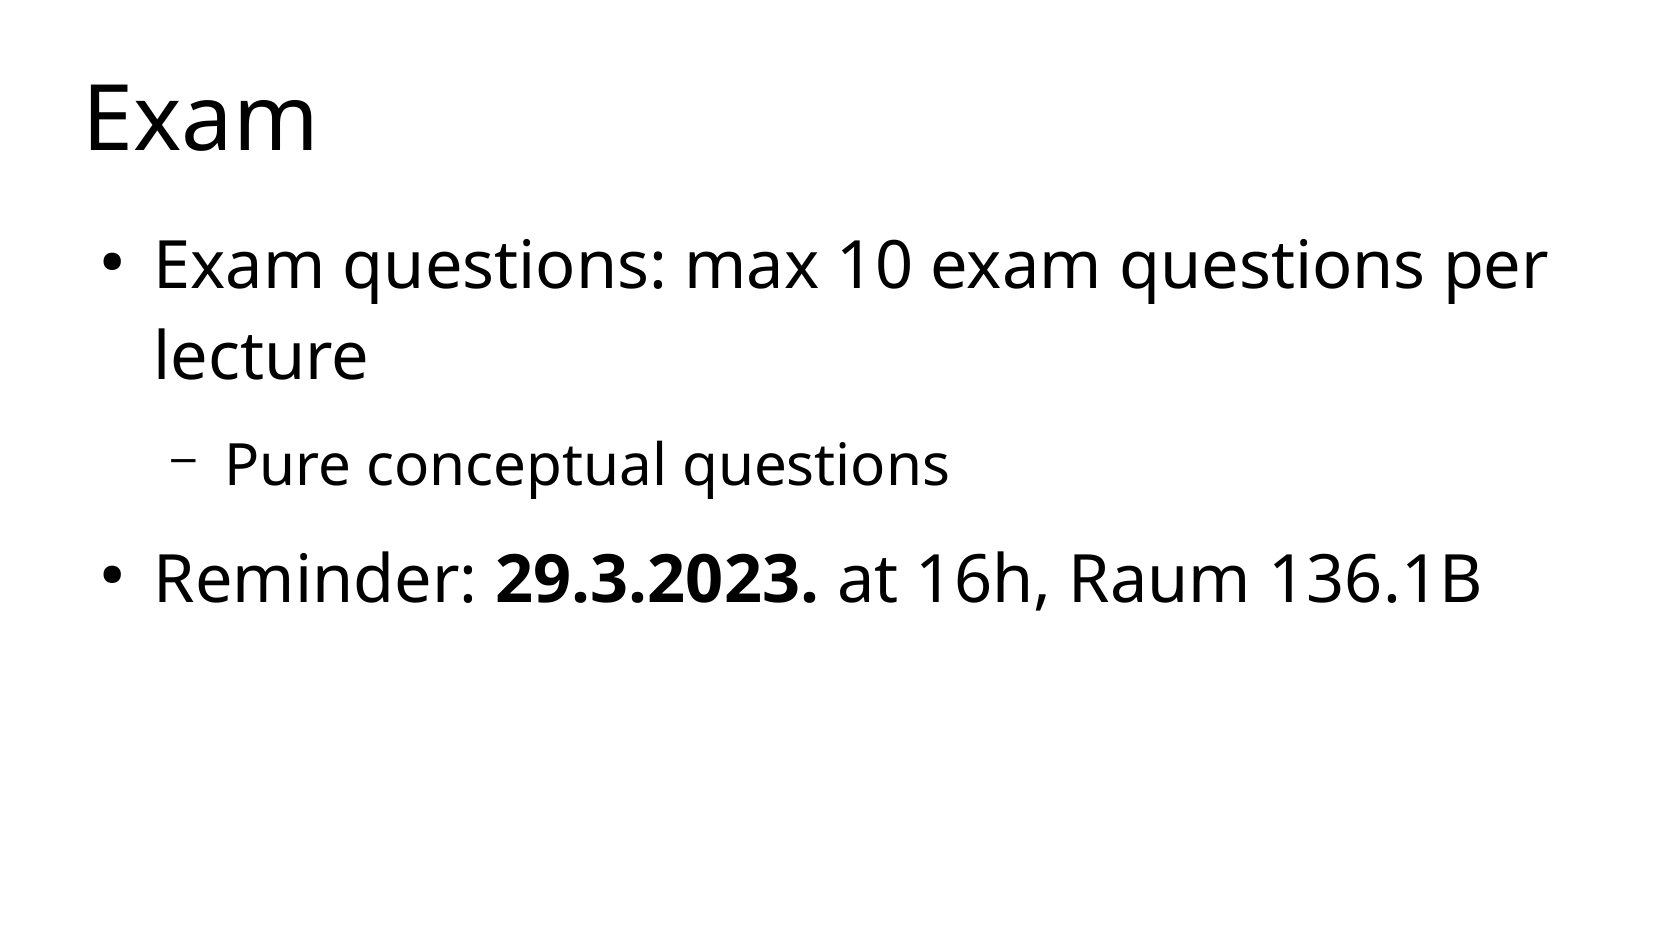

# Exam
Exam questions: max 10 exam questions per lecture
Pure conceptual questions
Reminder: 29.3.2023. at 16h, Raum 136.1B